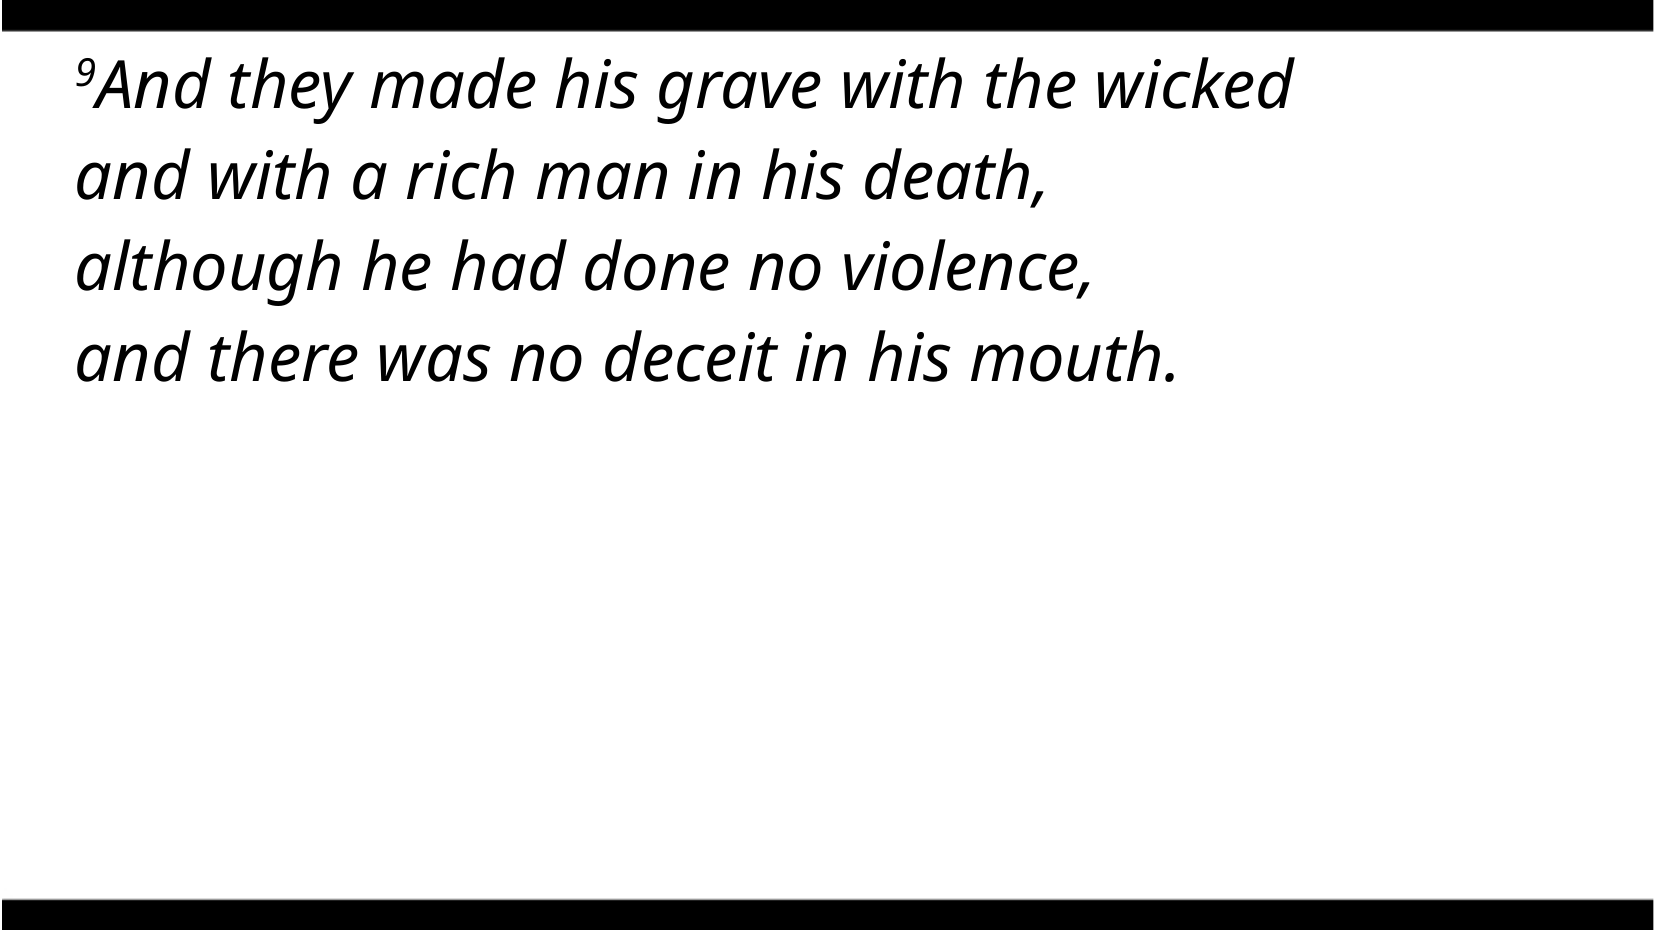

9And they made his grave with the wicked
and with a rich man in his death,
although he had done no violence,
and there was no deceit in his mouth.